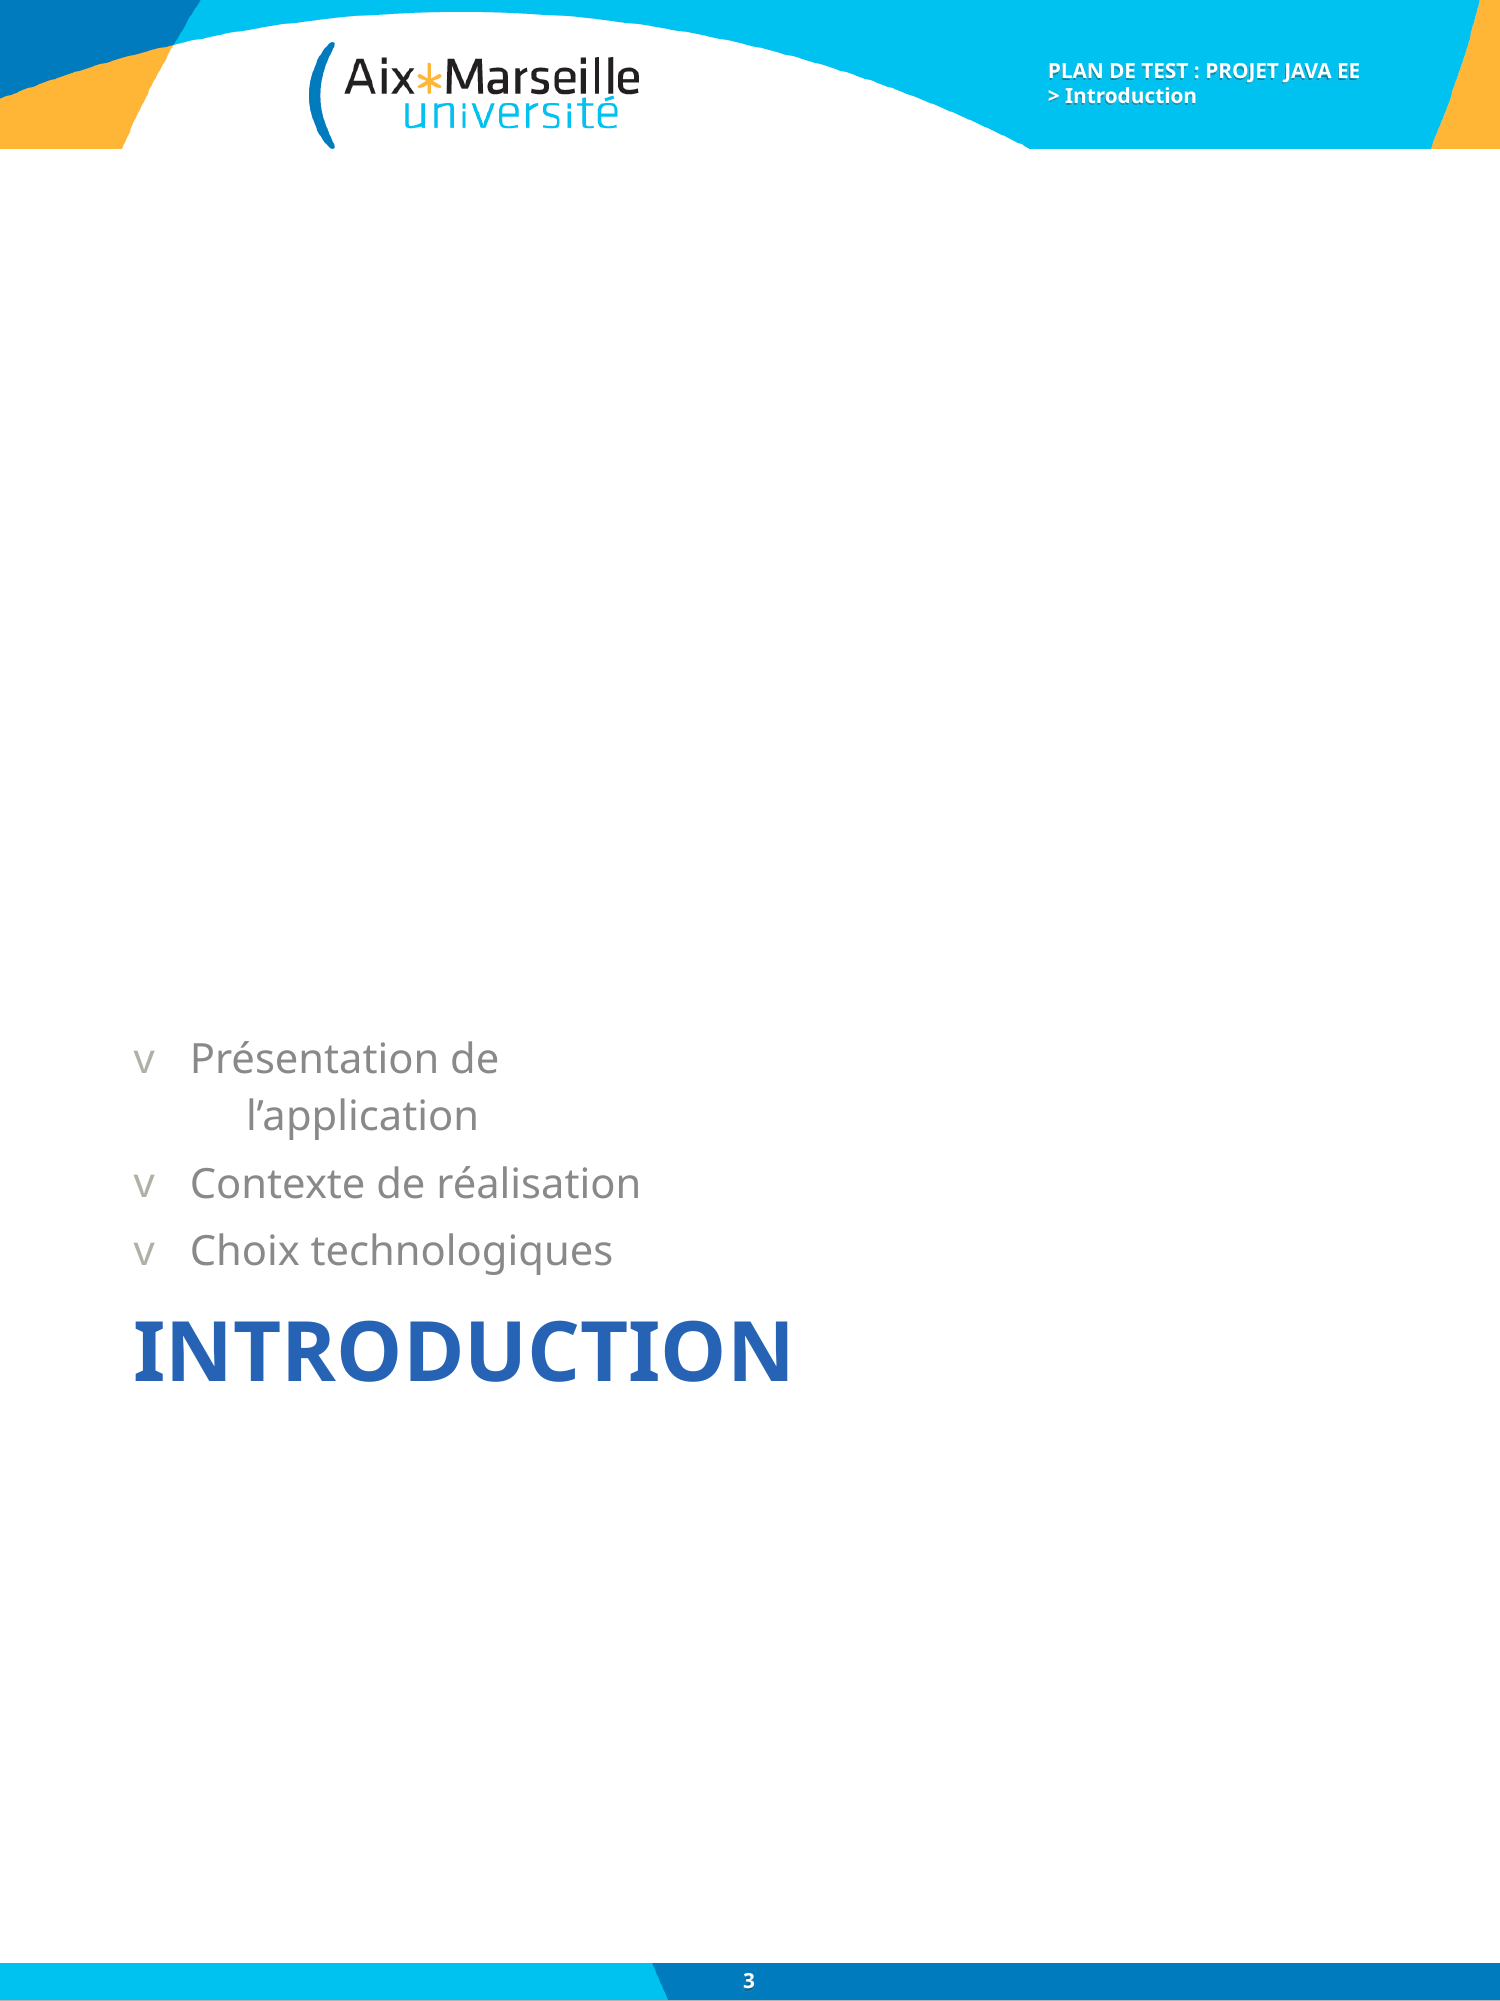

PLAN DE TEST : PROJET JAVA EE
> Introduction
Présentation de l’application
Contexte de réalisation
Choix technologiques
# INTRODUCTION